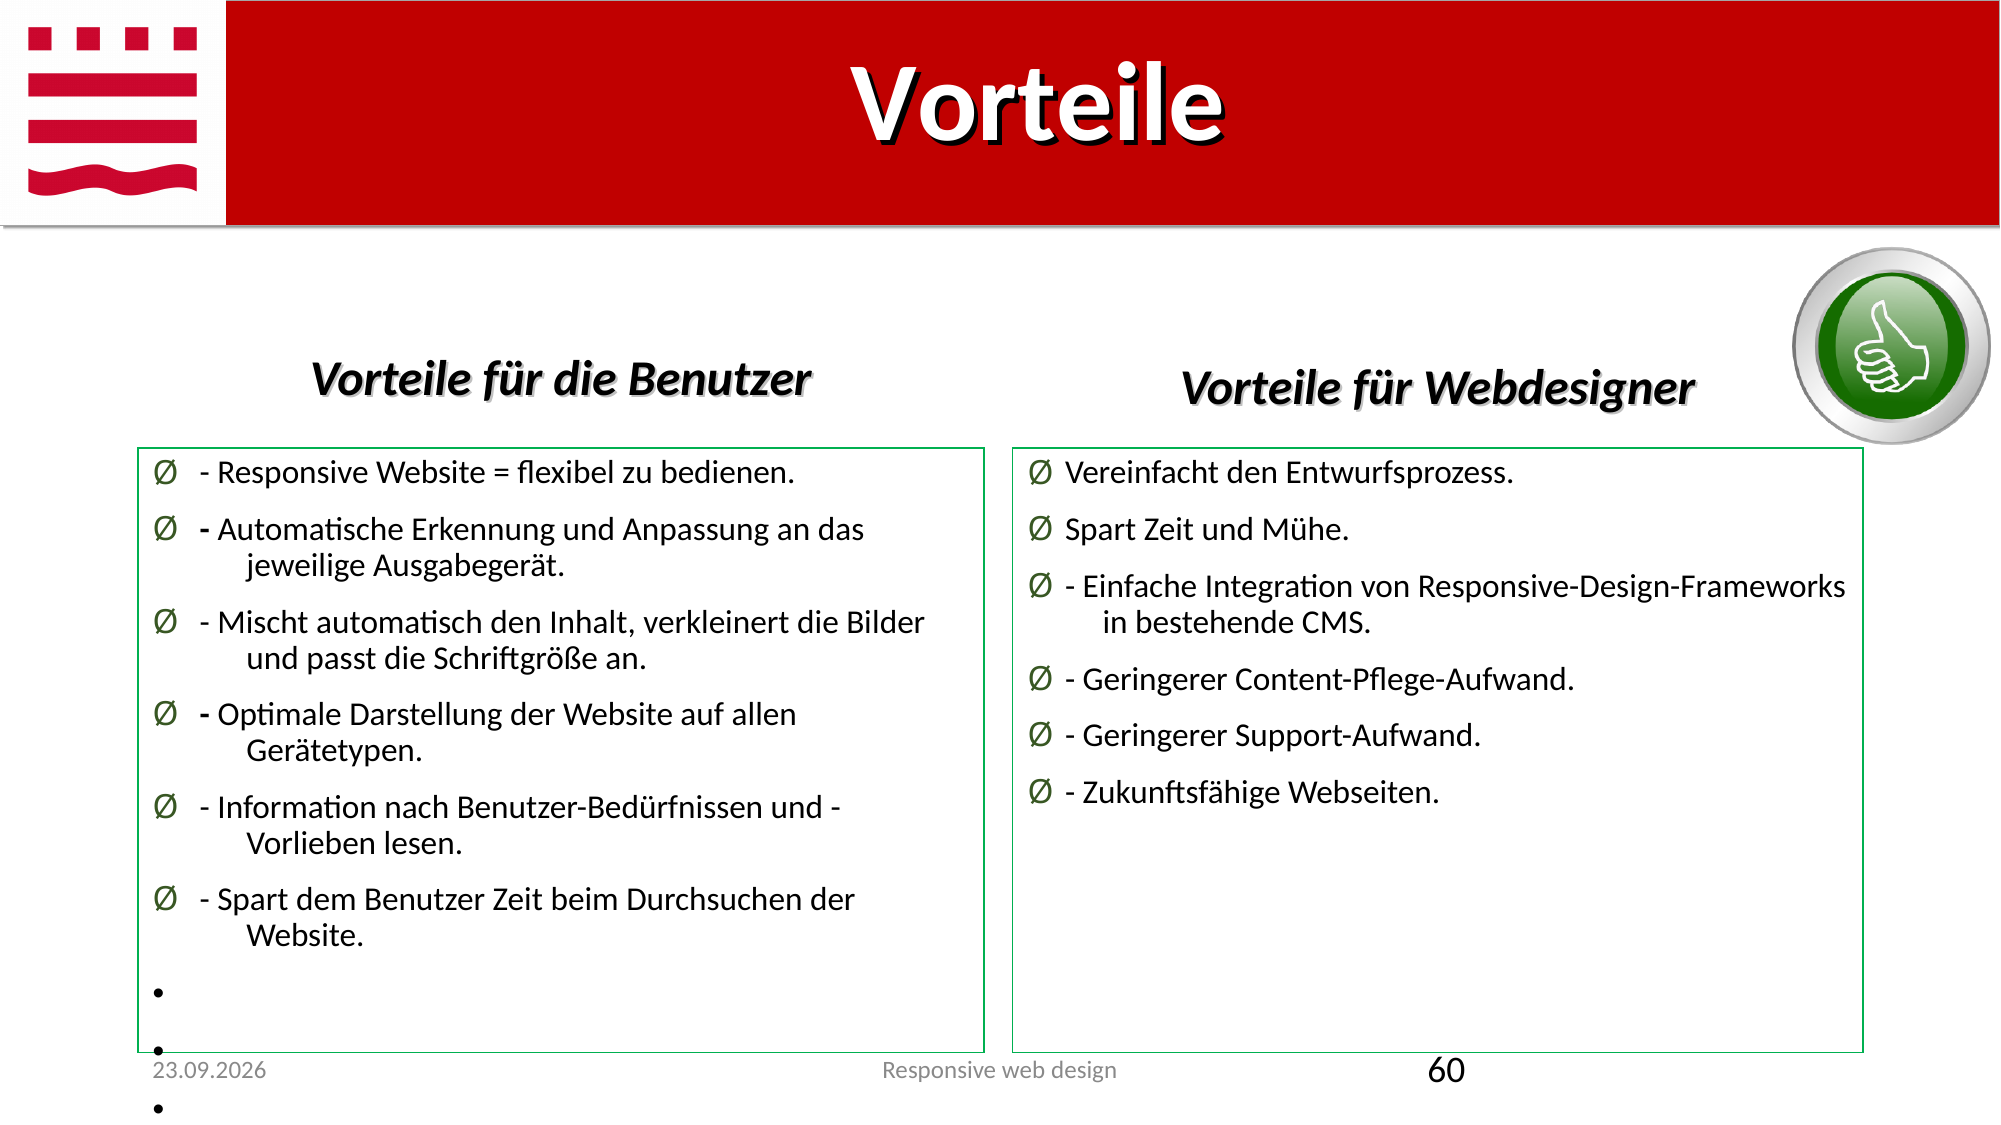

Vorteile
# Vorteile für die Benutzer
Vorteile für Webdesigner
- Responsive Website = flexibel zu bedienen.
- Automatische Erkennung und Anpassung an das jeweilige Ausgabegerät.
- Mischt automatisch den Inhalt, verkleinert die Bilder und passt die Schriftgröße an.
- Optimale Darstellung der Website auf allen Gerätetypen.
- Information nach Benutzer-Bedürfnissen und -Vorlieben lesen.
- Spart dem Benutzer Zeit beim Durchsuchen der Website.
Vereinfacht den Entwurfsprozess.
Spart Zeit und Mühe.
- Einfache Integration von Responsive-Design-Frameworks in bestehende CMS.
- Geringerer Content-Pflege-Aufwand.
- Geringerer Support-Aufwand.
- Zukunftsfähige Webseiten.
Responsive web design
60